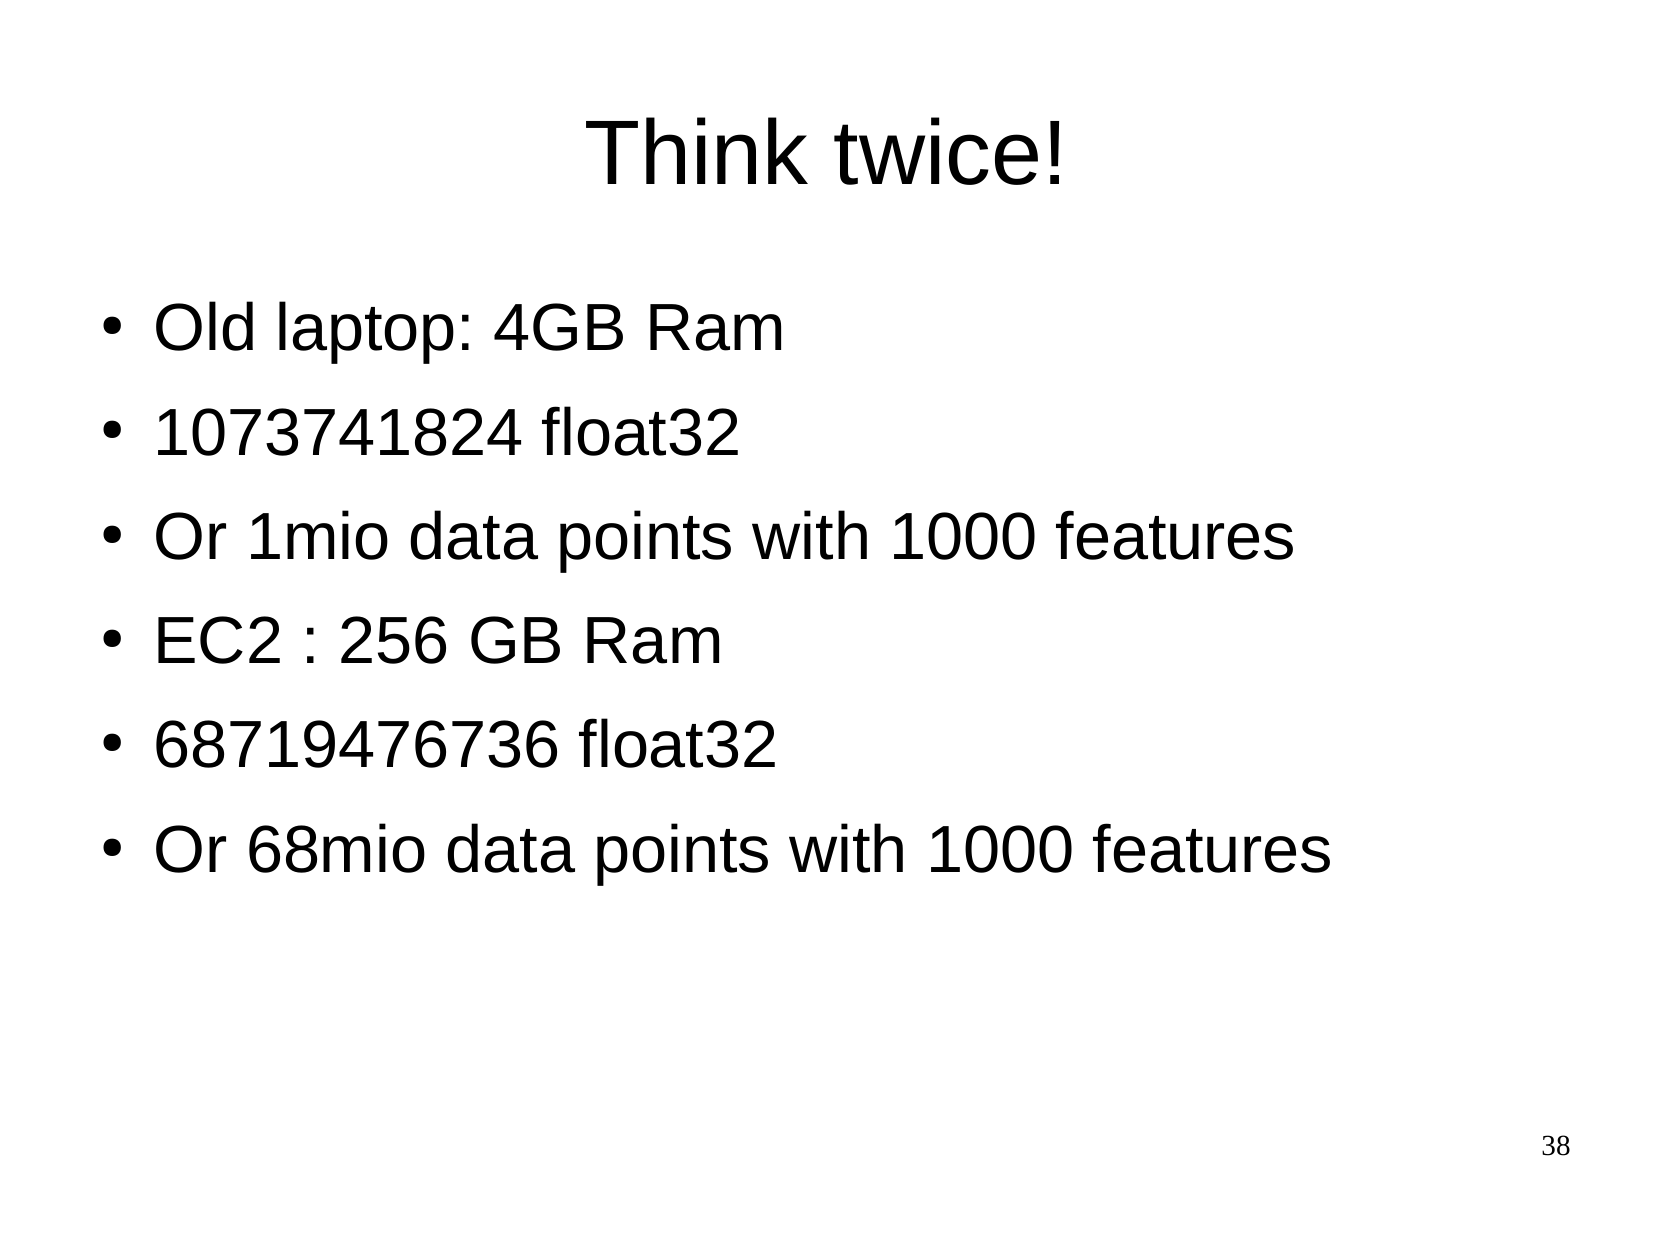

# Think twice!
Old laptop: 4GB Ram
1073741824 float32
Or 1mio data points with 1000 features
EC2 : 256 GB Ram
68719476736 float32
Or 68mio data points with 1000 features
38